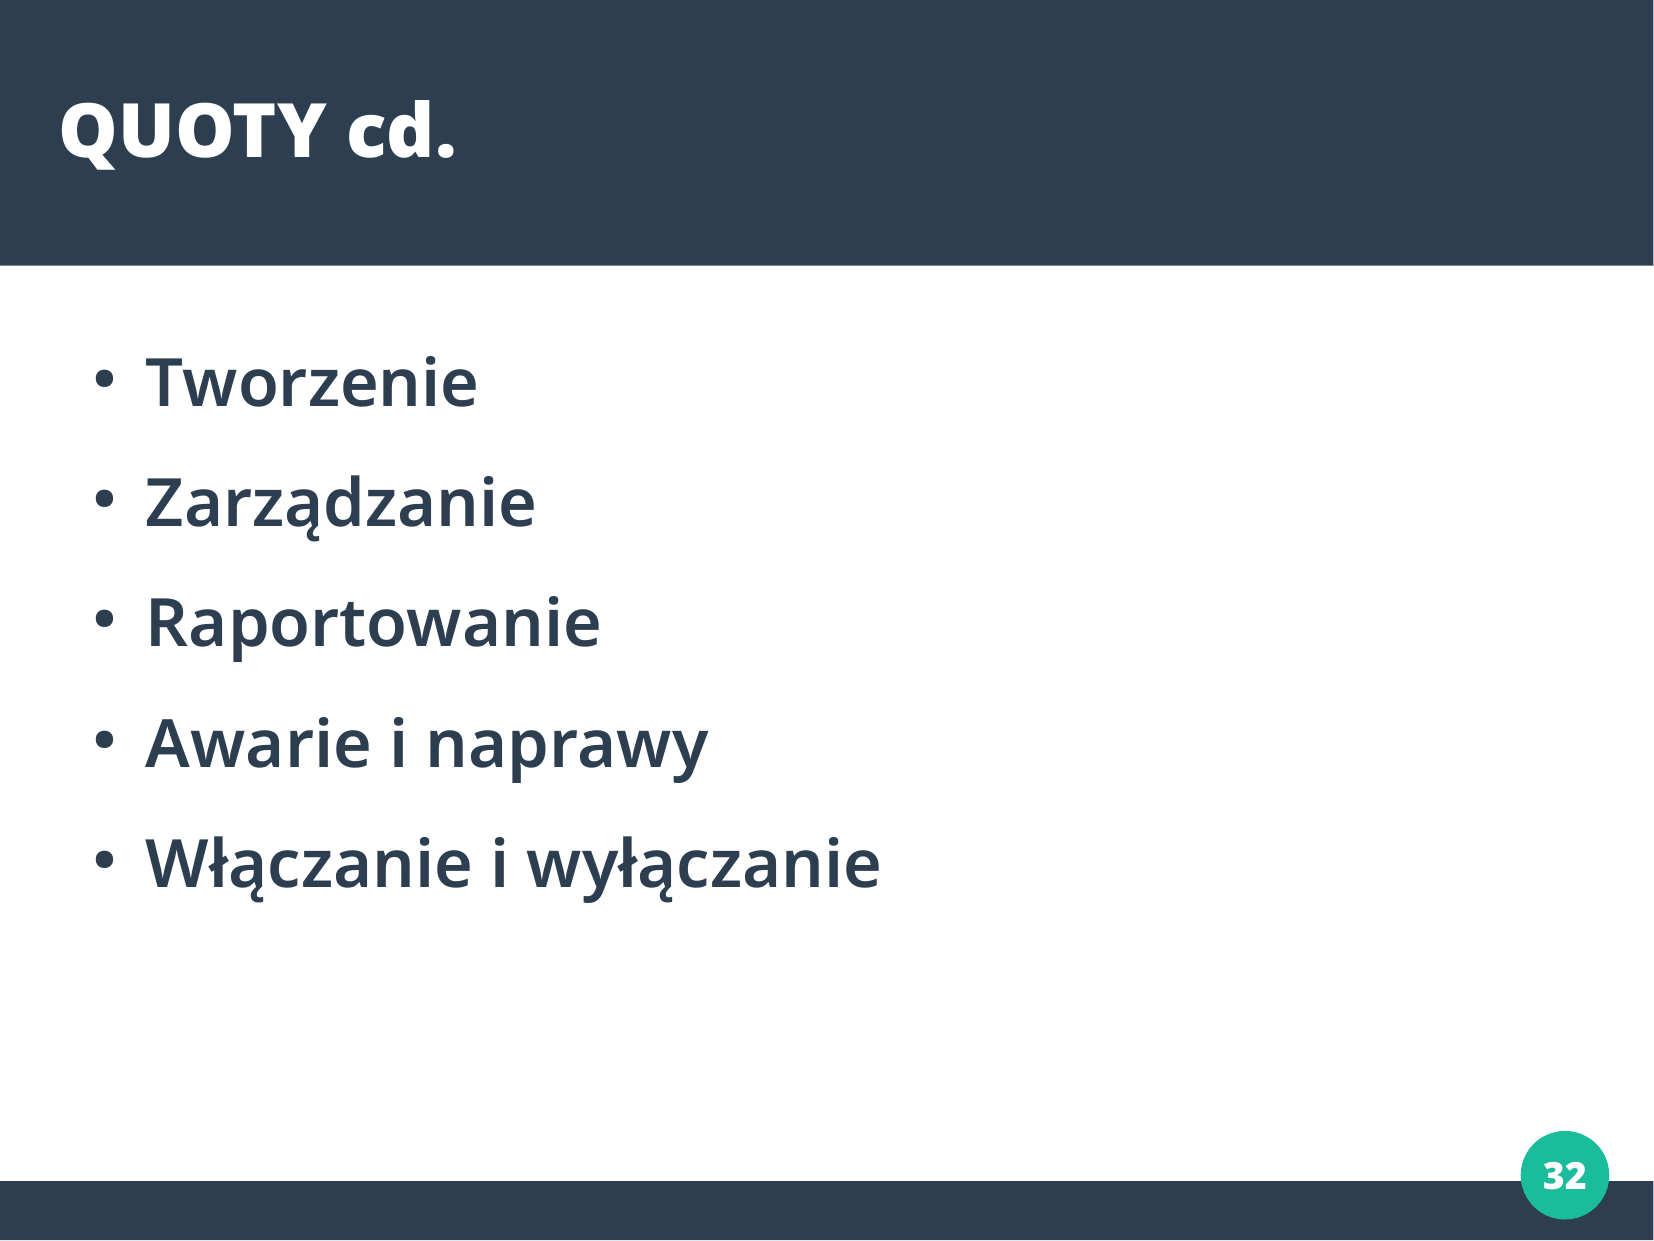

# QUOTY cd.
Tworzenie
Zarządzanie
Raportowanie
Awarie i naprawy
Włączanie i wyłączanie
32